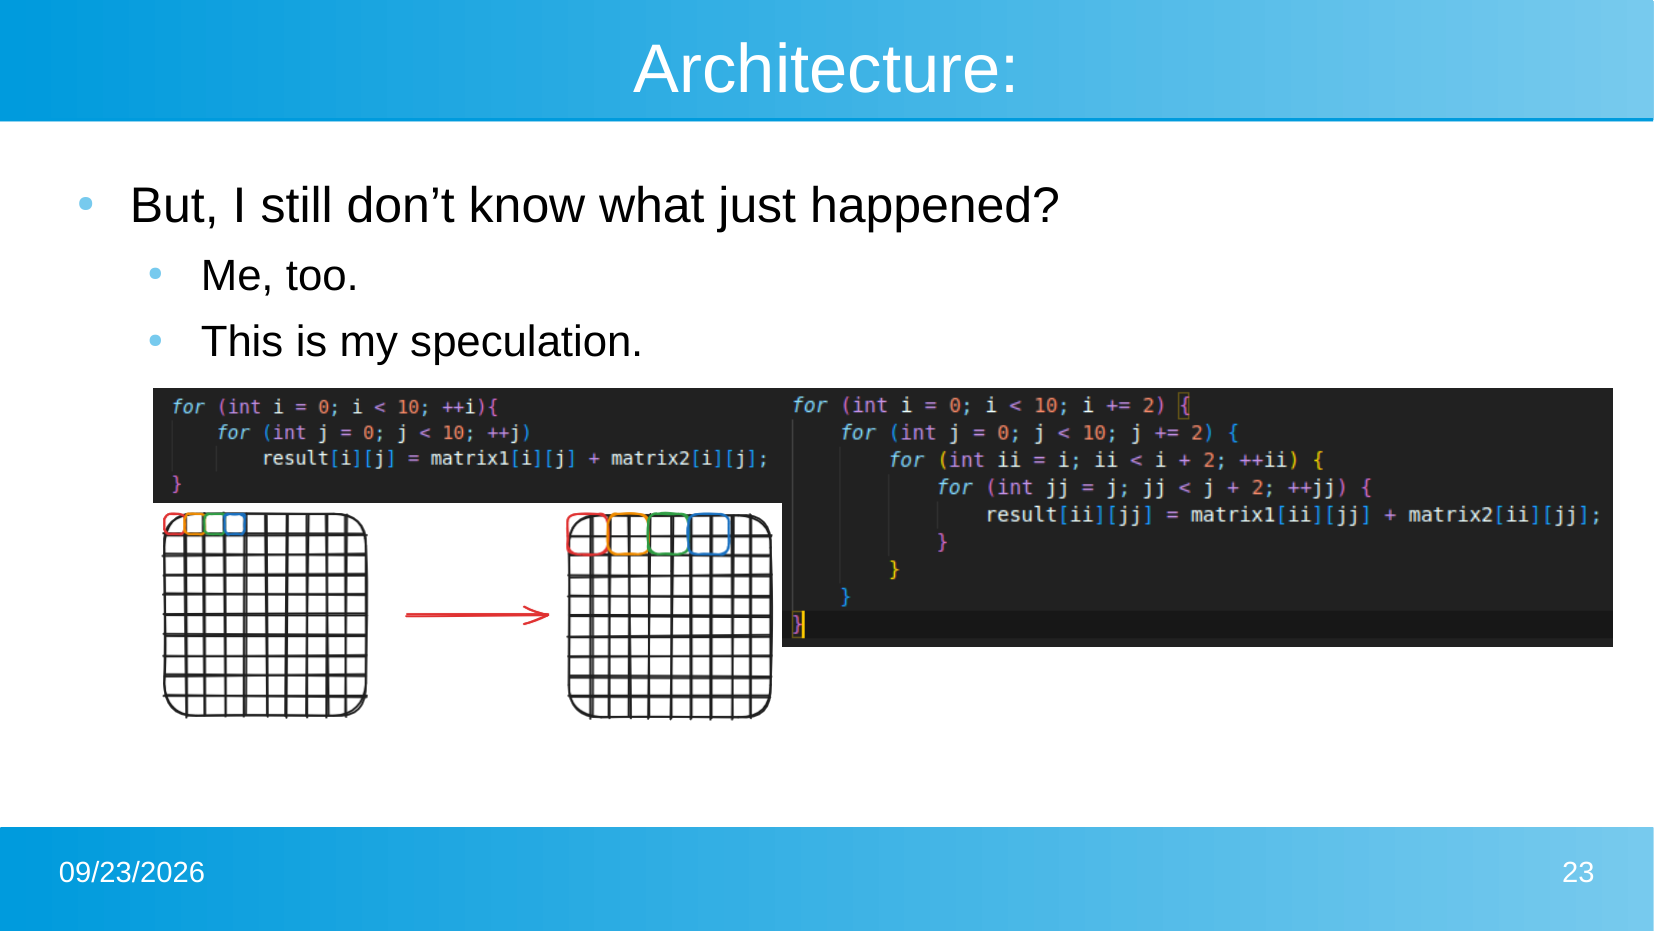

# Architecture:
But, I still don’t know what just happened?
Me, too.
This is my speculation.
23